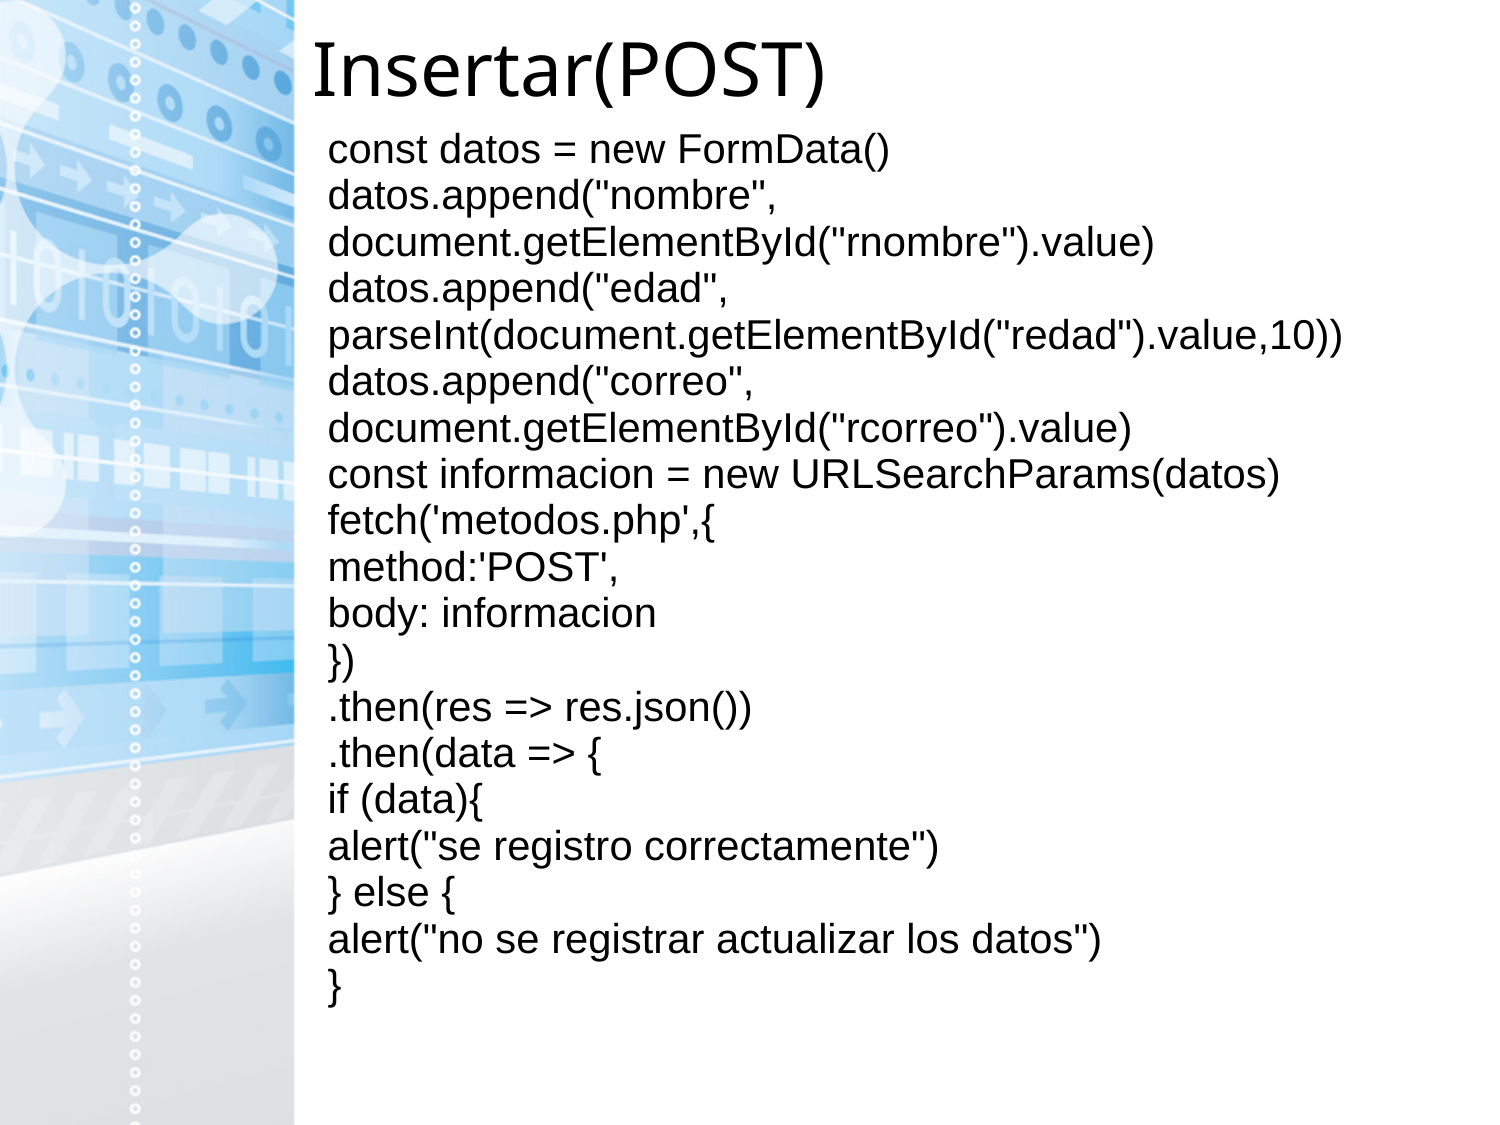

# Insertar(POST)
const datos = new FormData()
datos.append("nombre", document.getElementById("rnombre").value)
datos.append("edad", parseInt(document.getElementById("redad").value,10))
datos.append("correo", document.getElementById("rcorreo").value)
const informacion = new URLSearchParams(datos)
fetch('metodos.php',{
method:'POST',
body: informacion
})
.then(res => res.json())
.then(data => {
if (data){
alert("se registro correctamente")
} else {
alert("no se registrar actualizar los datos")
}